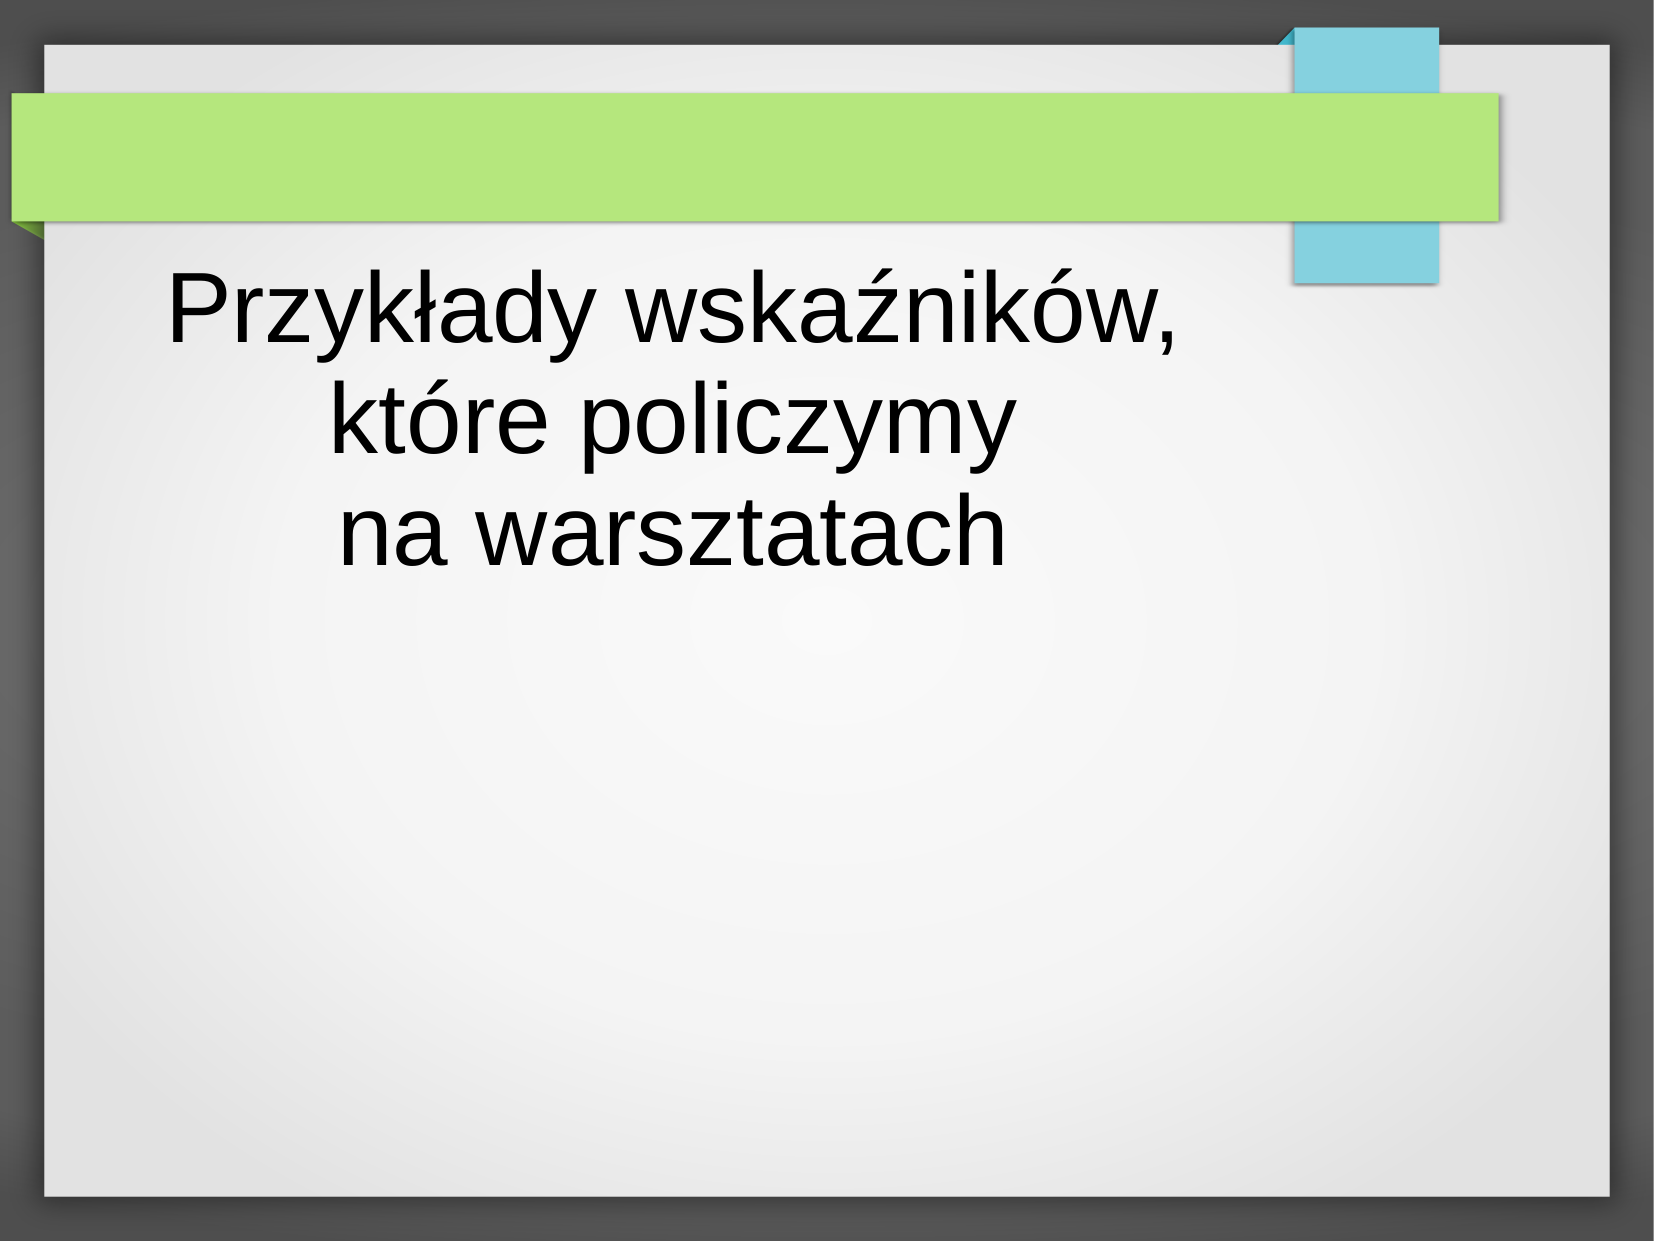

# Przykłady wskaźników,
które policzymy
na warsztatach